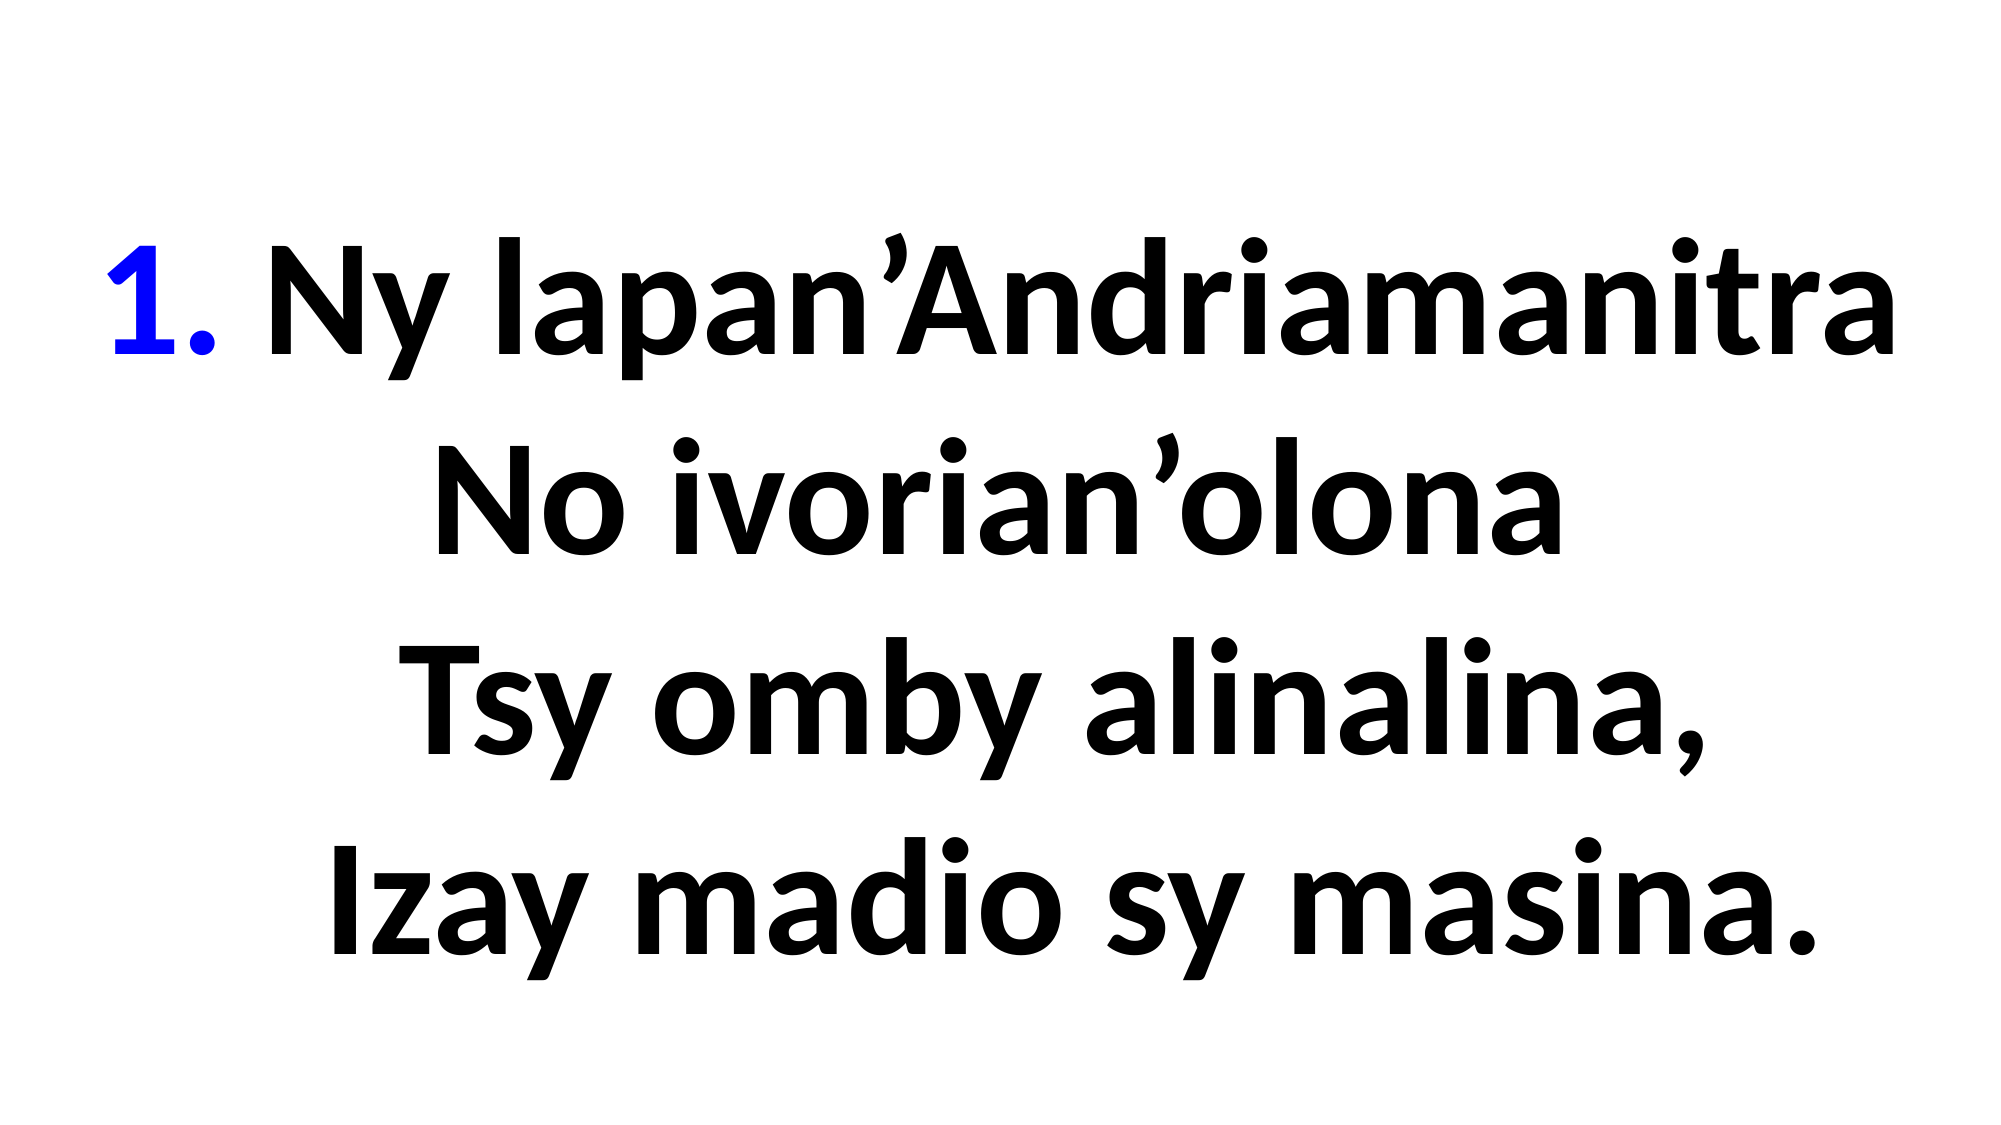

1. Ny lapan’Andriamanitra
No ivorian’olona
 Tsy omby alinalina,
 Izay madio sy masina.